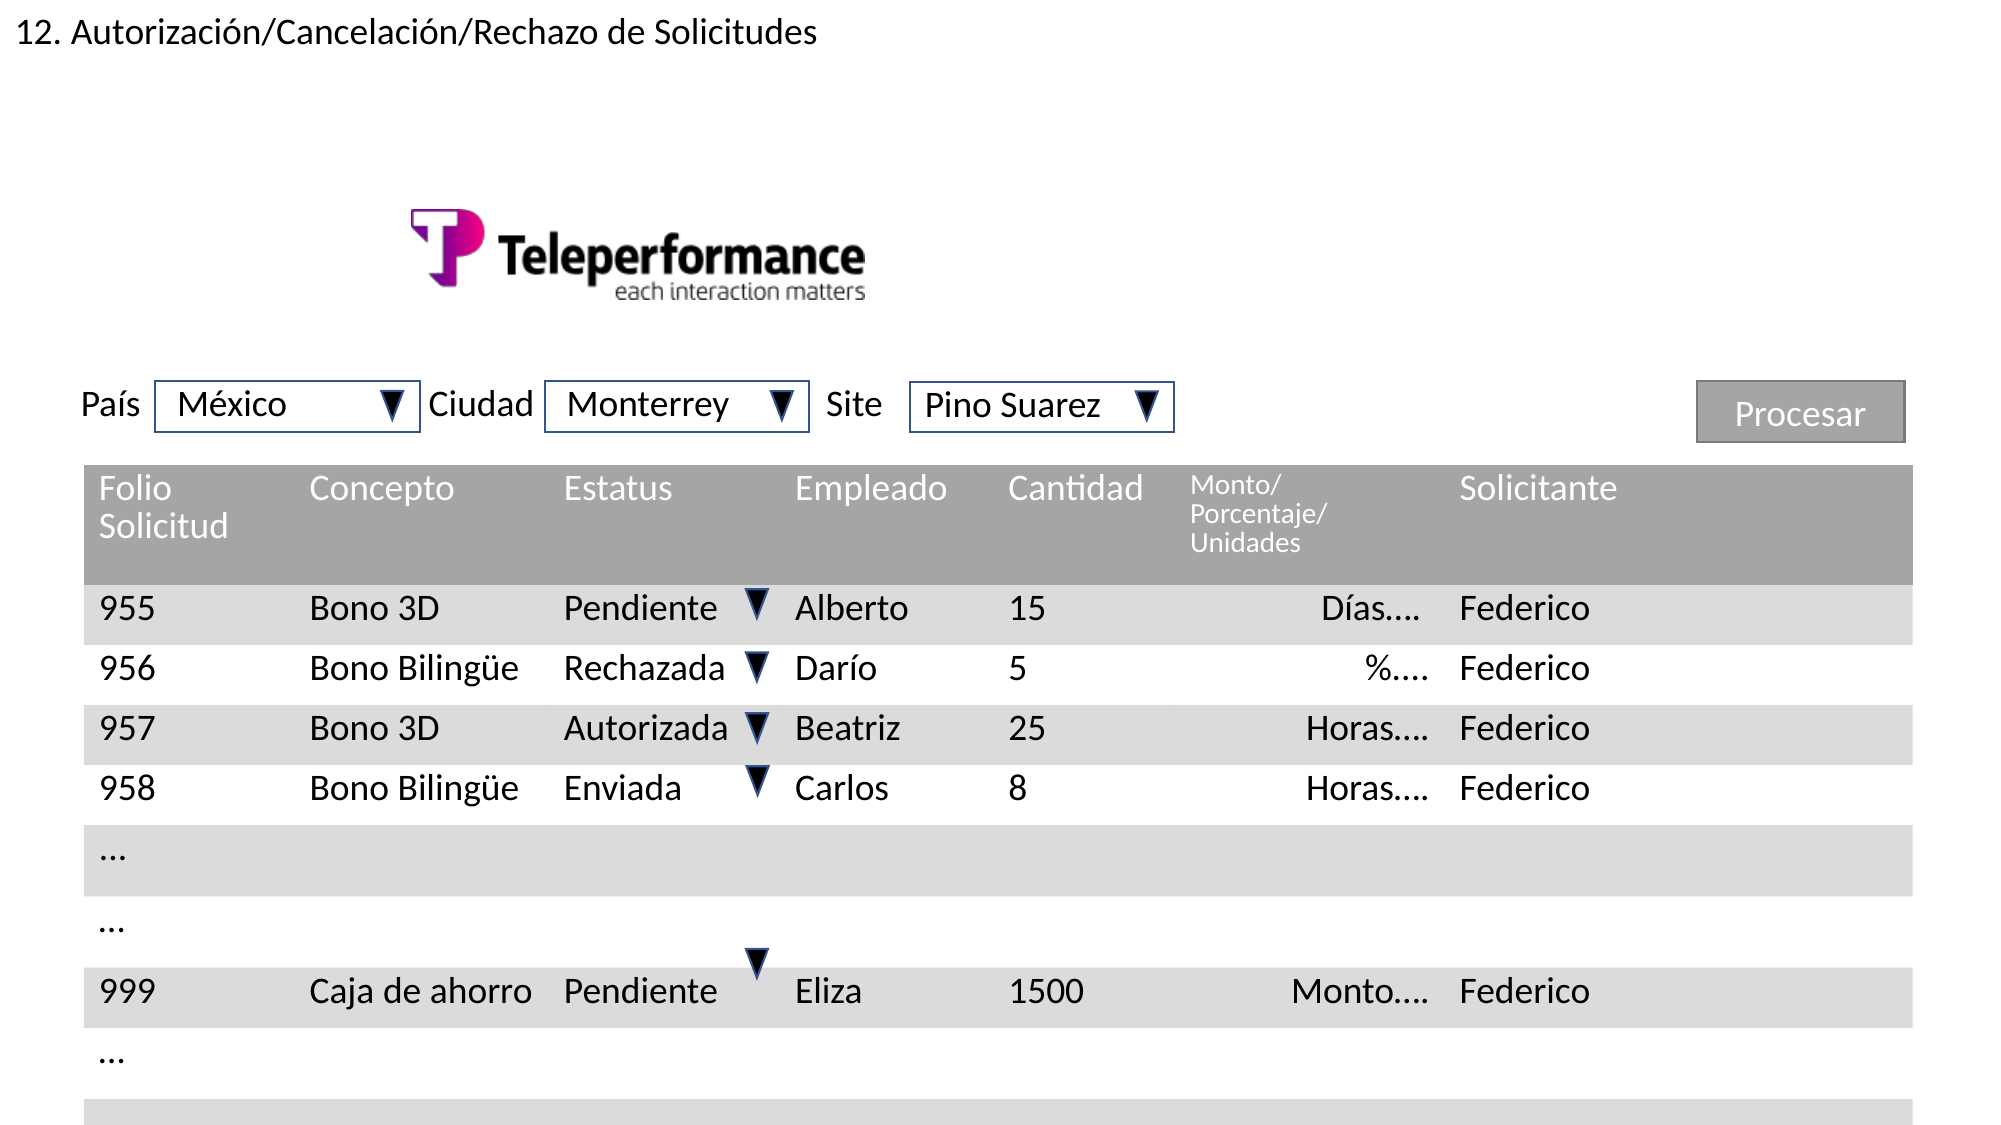

12. Autorización/Cancelación/Rechazo de Solicitudes
País
México
Ciudad
Monterrey
Site
Pino Suarez
Procesar
| Folio Solicitud | Concepto | Estatus | Empleado | Cantidad | Monto/Porcentaje/Unidades | Solicitante |
| --- | --- | --- | --- | --- | --- | --- |
| 955 | Bono 3D | Pendiente | Alberto | 15 | Días…. | Federico |
| 956 | Bono Bilingüe | Rechazada | Darío | 5 | %.... | Federico |
| 957 | Bono 3D | Autorizada | Beatriz | 25 | Horas…. | Federico |
| 958 | Bono Bilingüe | Enviada | Carlos | 8 | Horas…. | Federico |
| ... | | | | | | |
| … | | | | | | |
| 999 | Caja de ahorro | Pendiente | Eliza | 1500 | Monto…. | Federico |
| … | | | | | | |
| … | | | | | | |